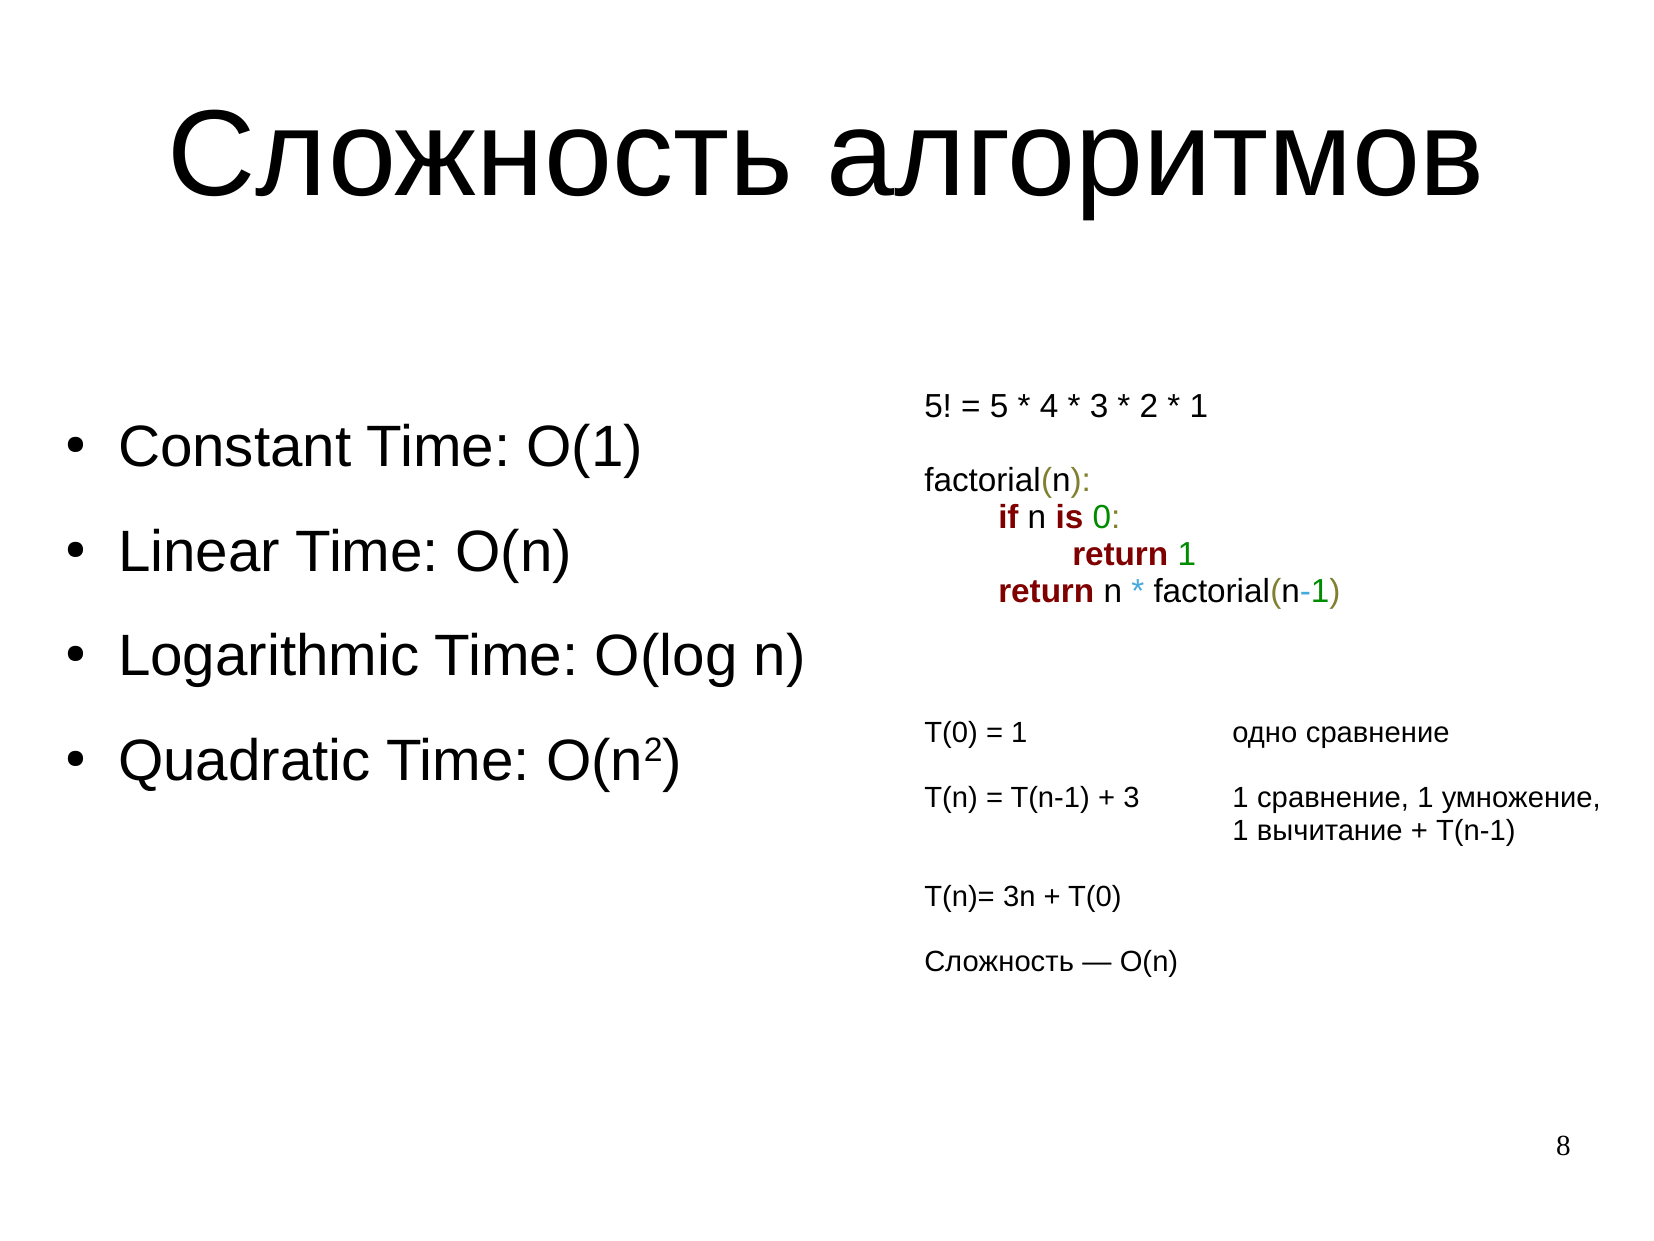

# Сложность алгоритмов
5! = 5 * 4 * 3 * 2 * 1
factorial(n):
 if n is 0:
 return 1
 return n * factorial(n-1)
Constant Time: O(1)
Linear Time: O(n)
Logarithmic Time: O(log n)
Quadratic Time: O(n2)
T(0) = 1 			 одно сравнение
T(n) = T(n-1) + 3		 1 сравнение, 1 умножение,
				 1 вычитание + T(n-1)
T(n)= 3n + T(0)
Сложность — O(n)
8